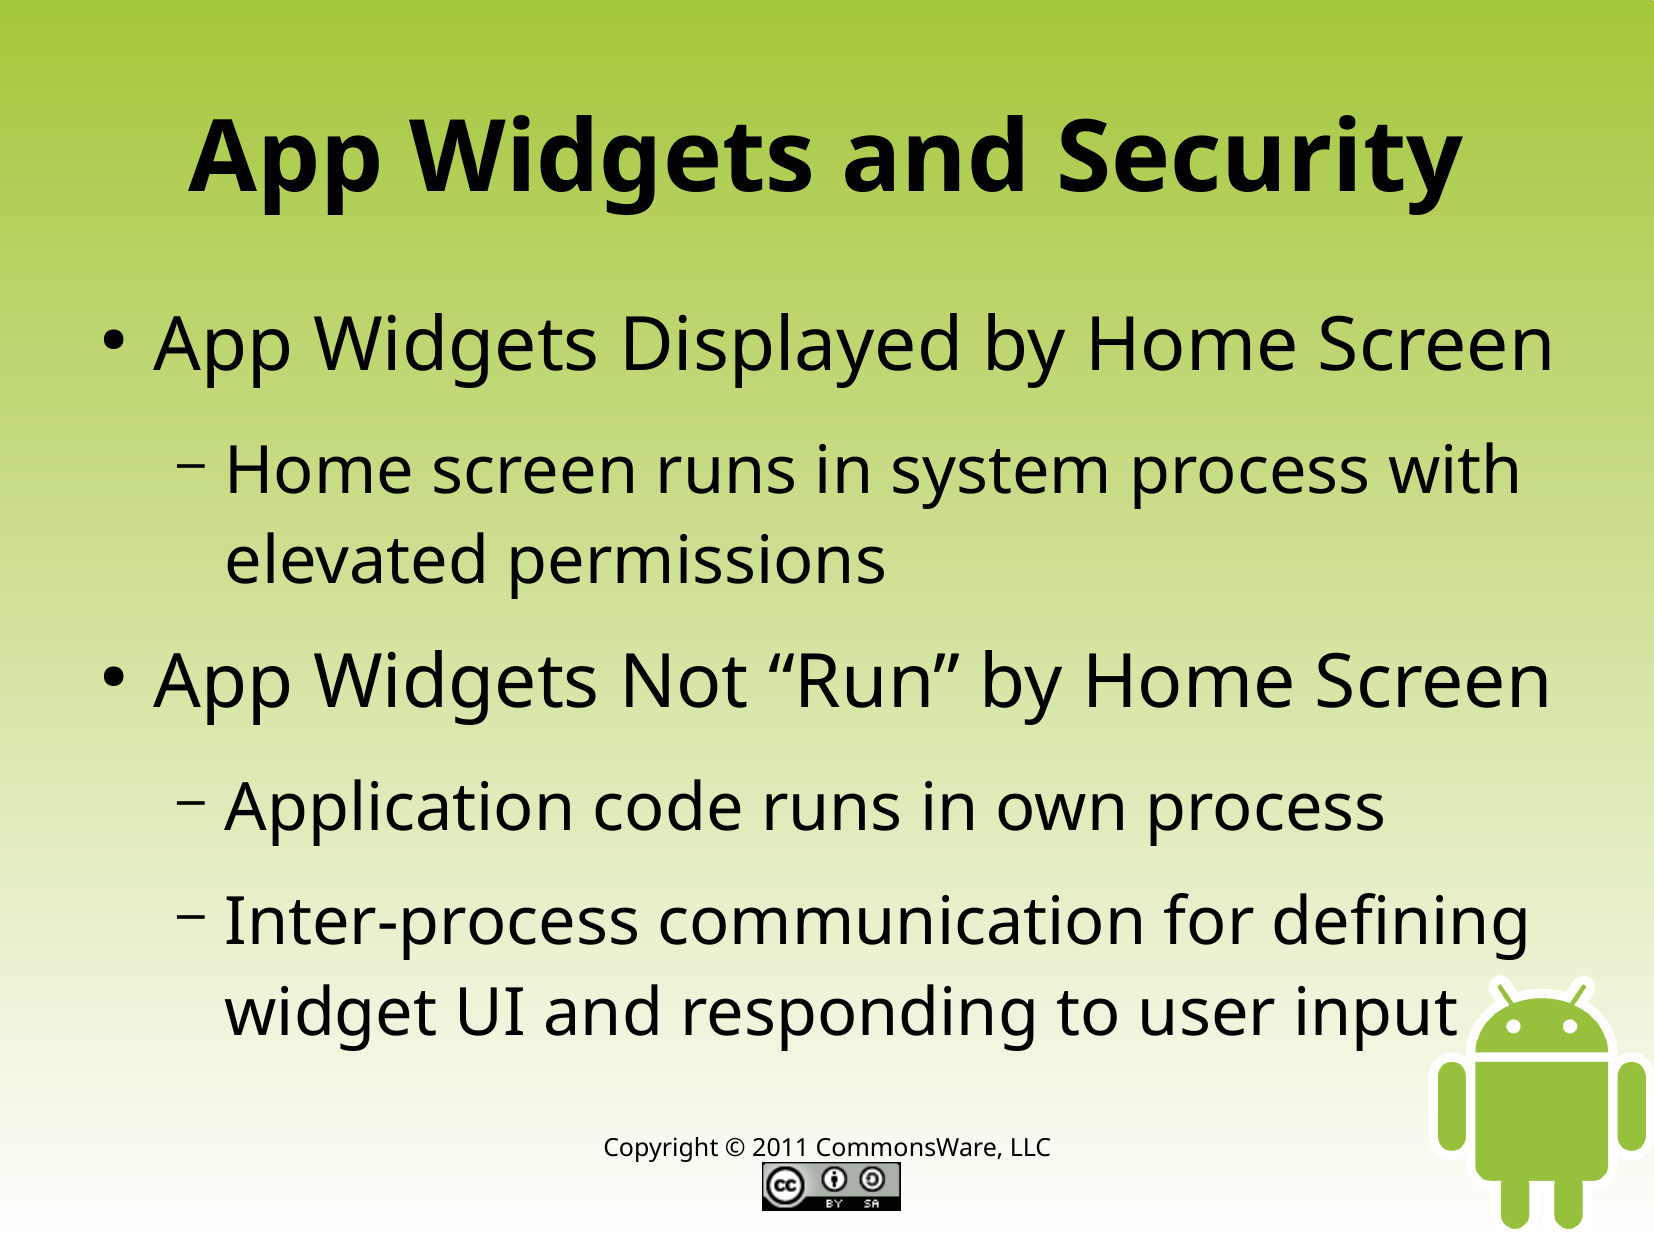

# App Widgets and Security
App Widgets Displayed by Home Screen
Home screen runs in system process with elevated permissions
App Widgets Not “Run” by Home Screen
Application code runs in own process
Inter-process communication for defining
widget UI and responding to user input